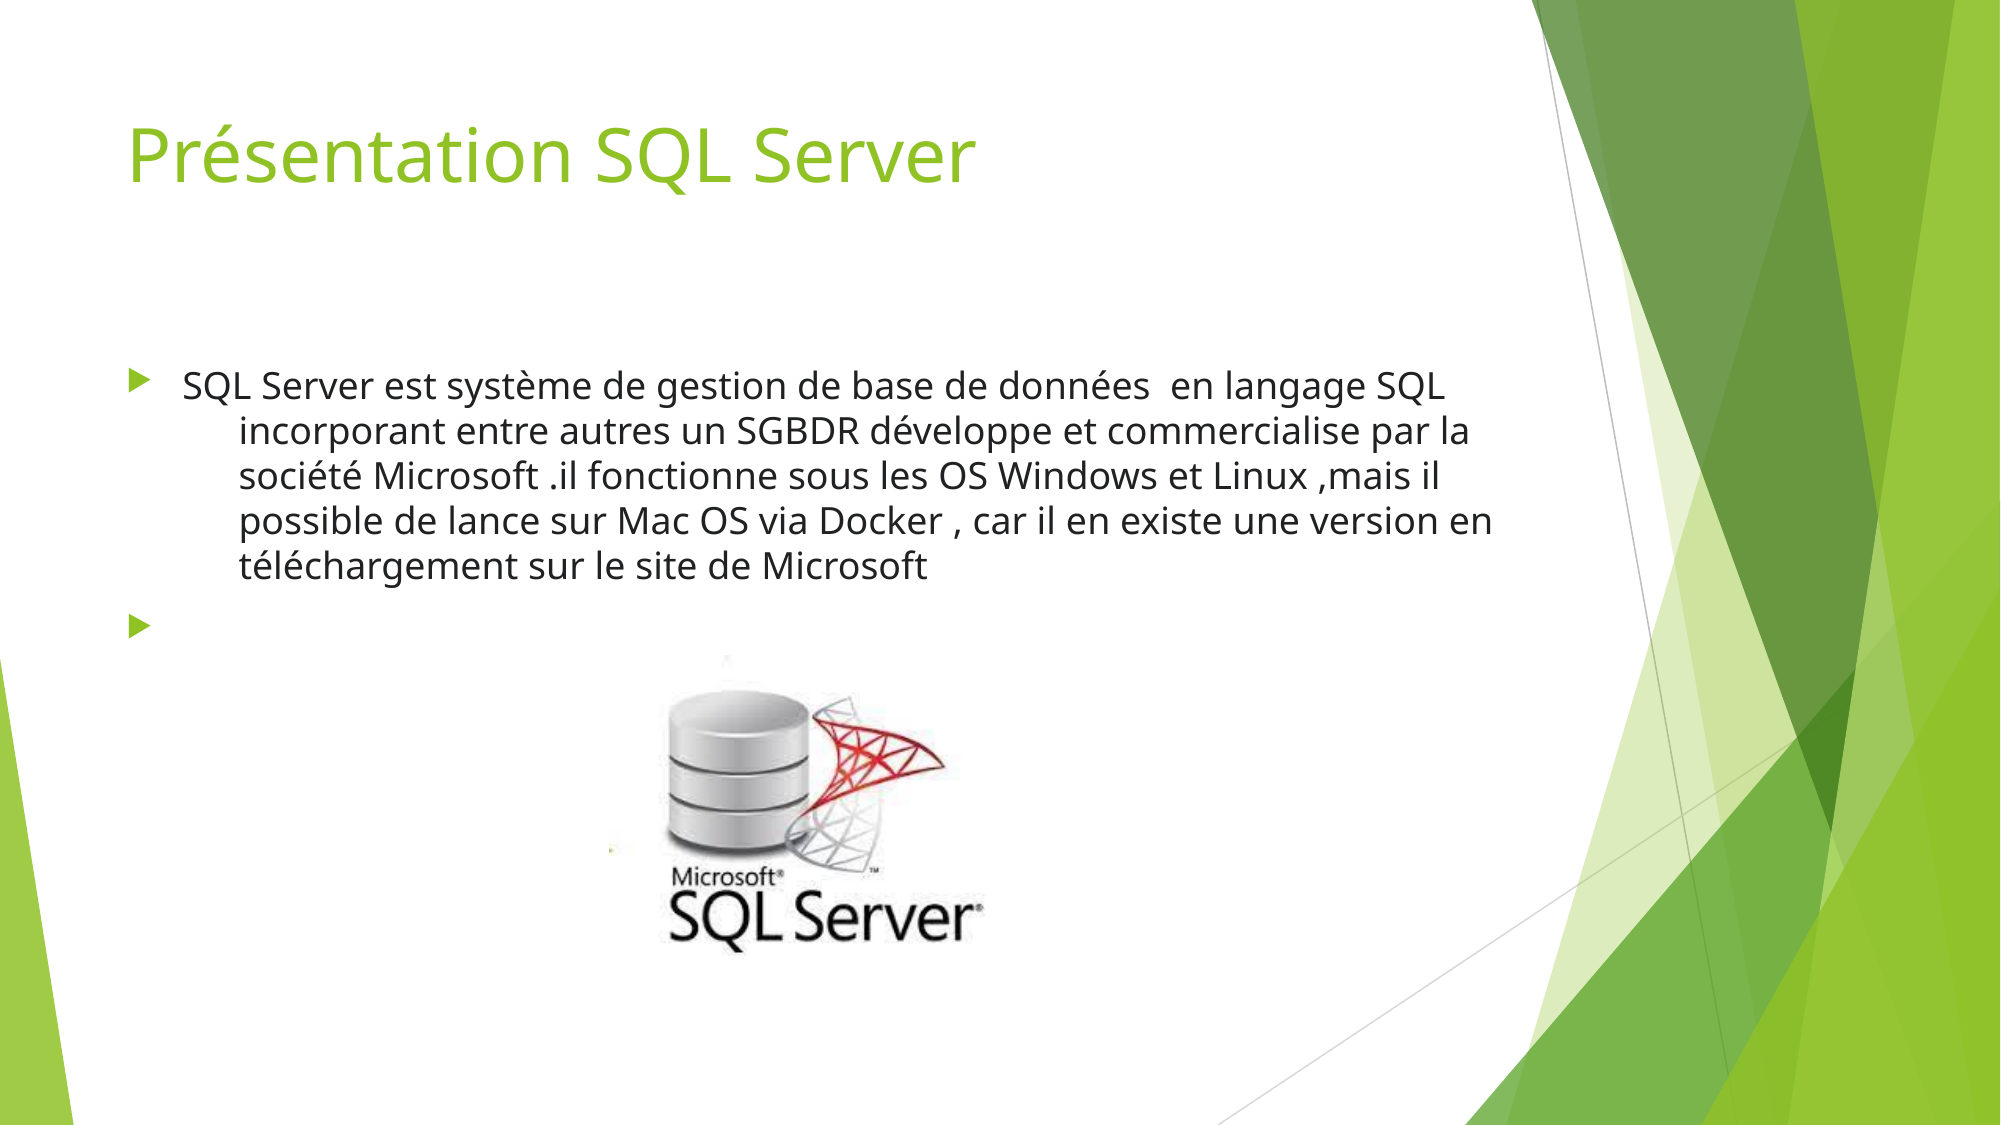

# Présentation SQL Server
SQL Server est système de gestion de base de données en langage SQL incorporant entre autres un SGBDR développe et commercialise par la société Microsoft .il fonctionne sous les OS Windows et Linux ,mais il possible de lance sur Mac OS via Docker , car il en existe une version en téléchargement sur le site de Microsoft